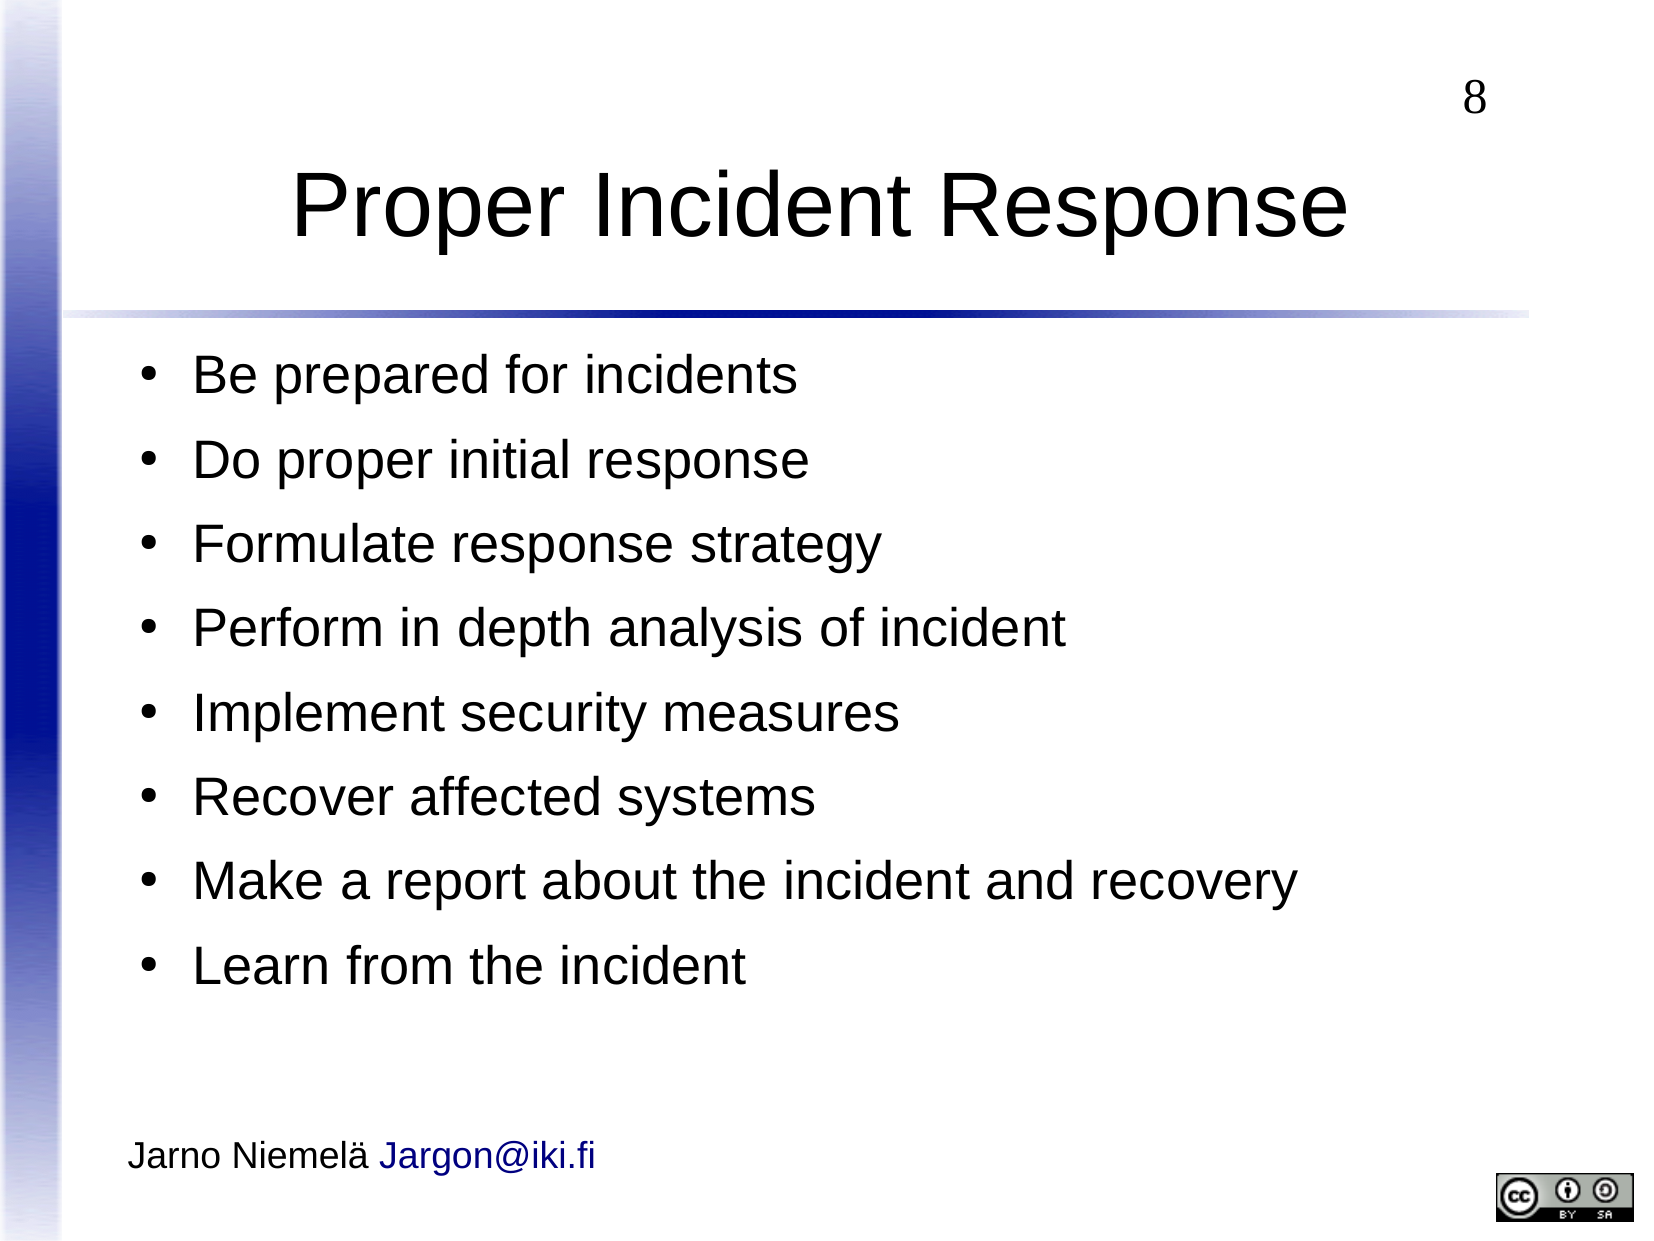

# Proper Incident Response
Be prepared for incidents
Do proper initial response
Formulate response strategy
Perform in depth analysis of incident
Implement security measures
Recover affected systems
Make a report about the incident and recovery
Learn from the incident